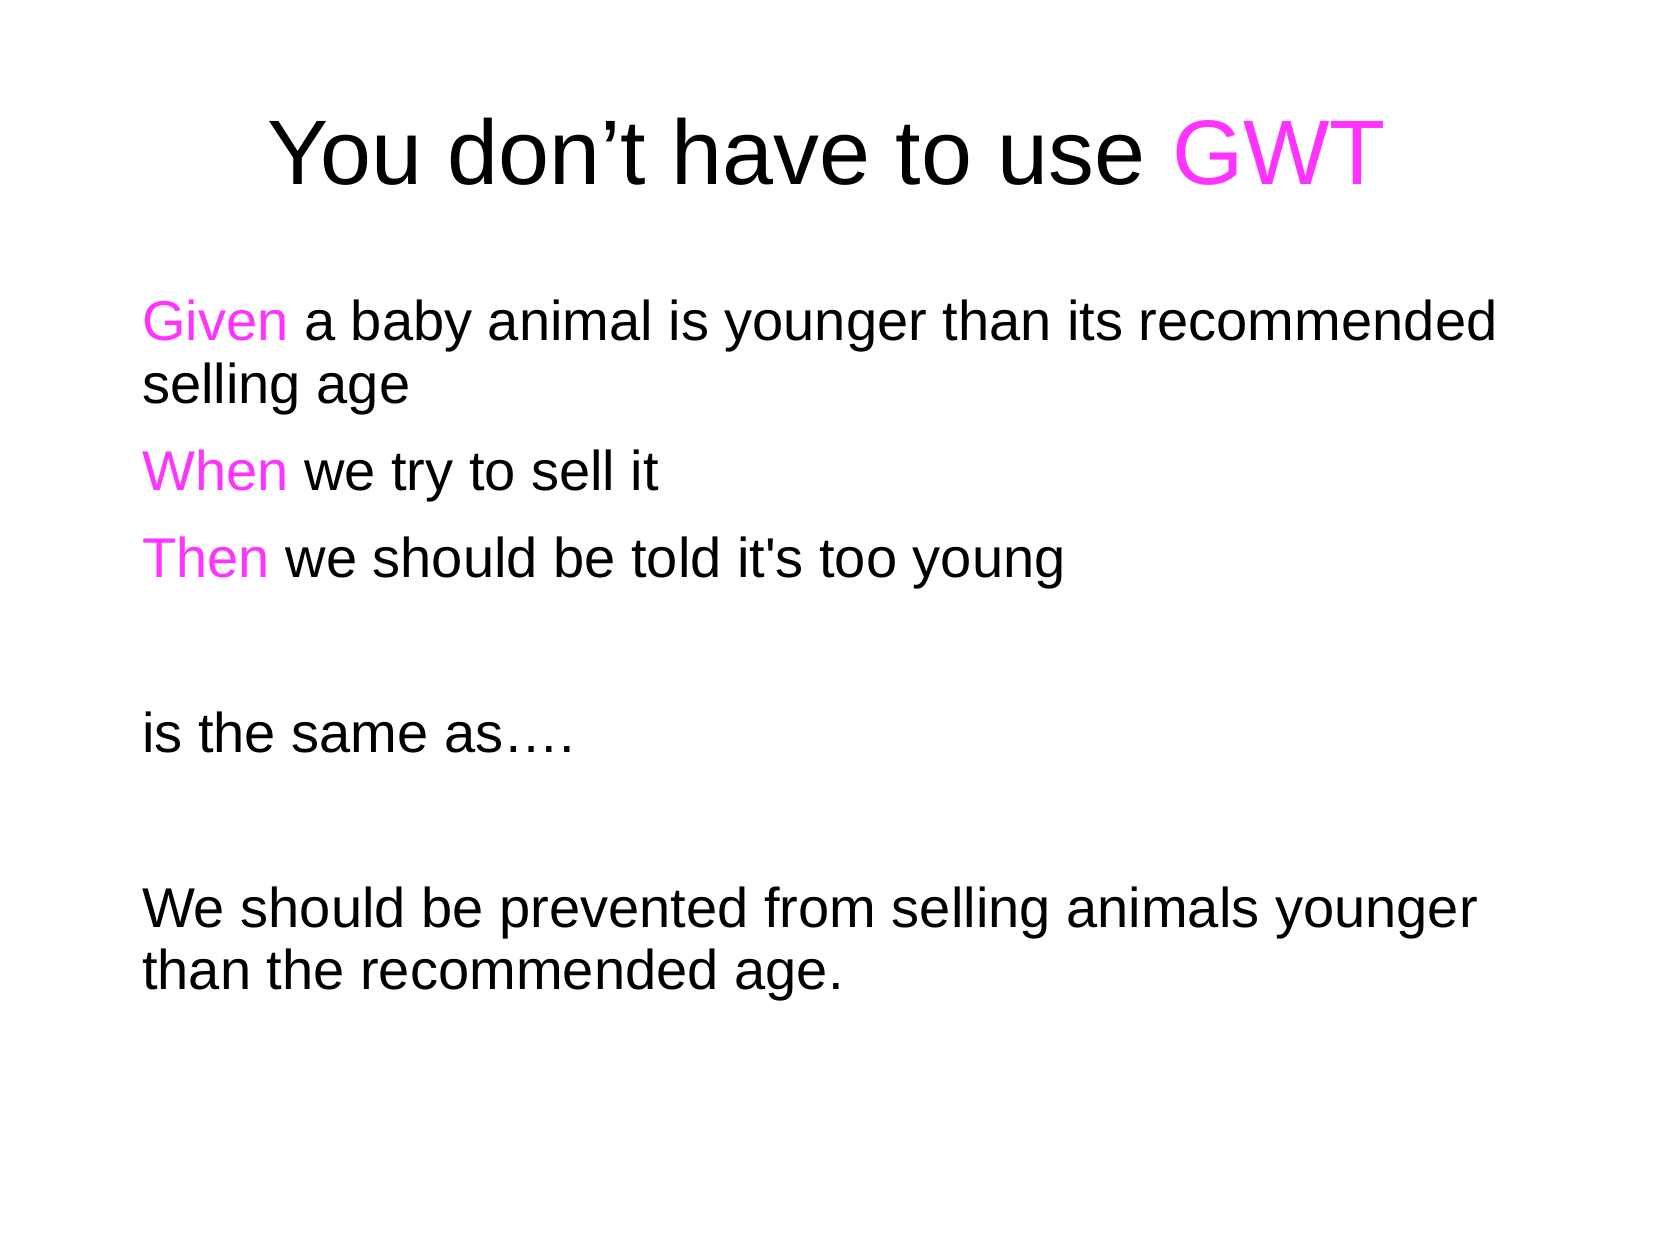

# You don’t have to use GWT
Given a baby animal is younger than its recommended selling age
When we try to sell it
Then we should be told it's too young
is the same as….
We should be prevented from selling animals younger than the recommended age.